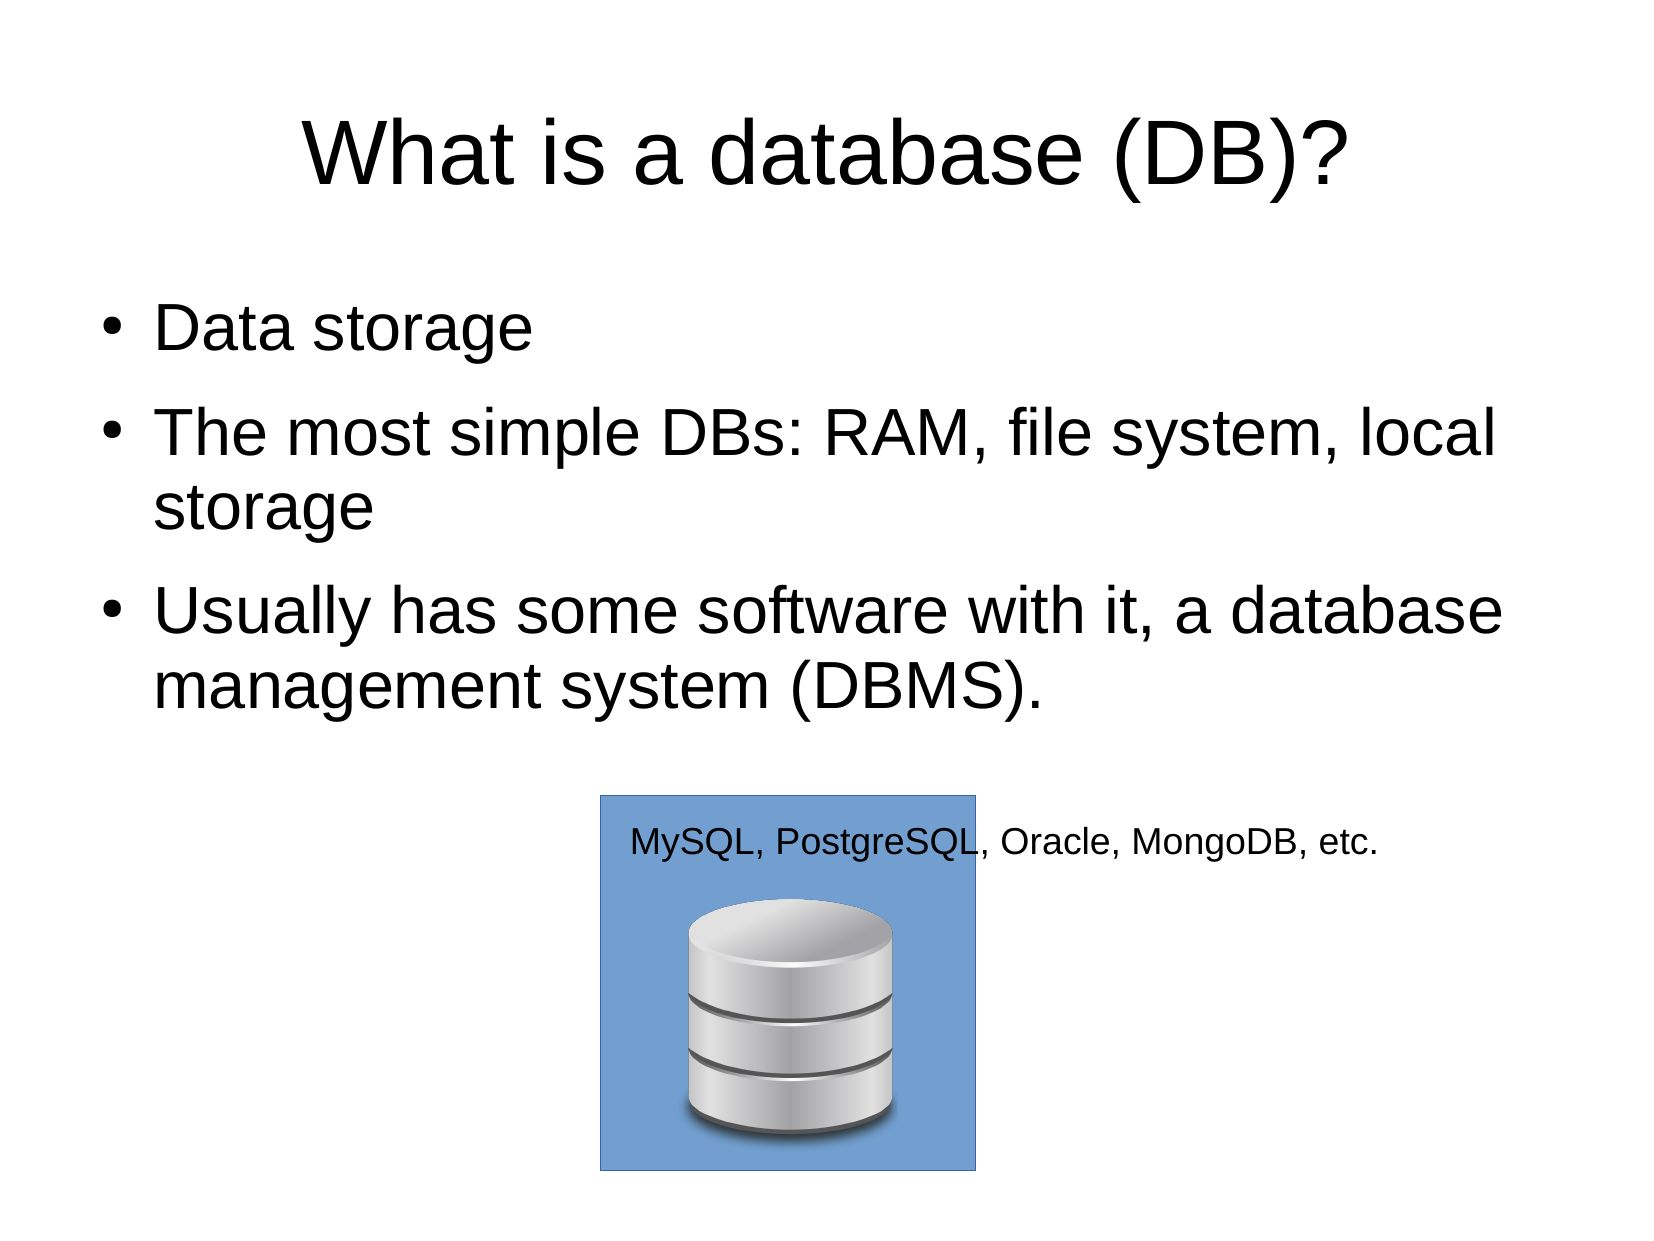

# What is a database (DB)?
Data storage
The most simple DBs: RAM, file system, local storage
Usually has some software with it, a database management system (DBMS).
MySQL, PostgreSQL, Oracle, MongoDB, etc.